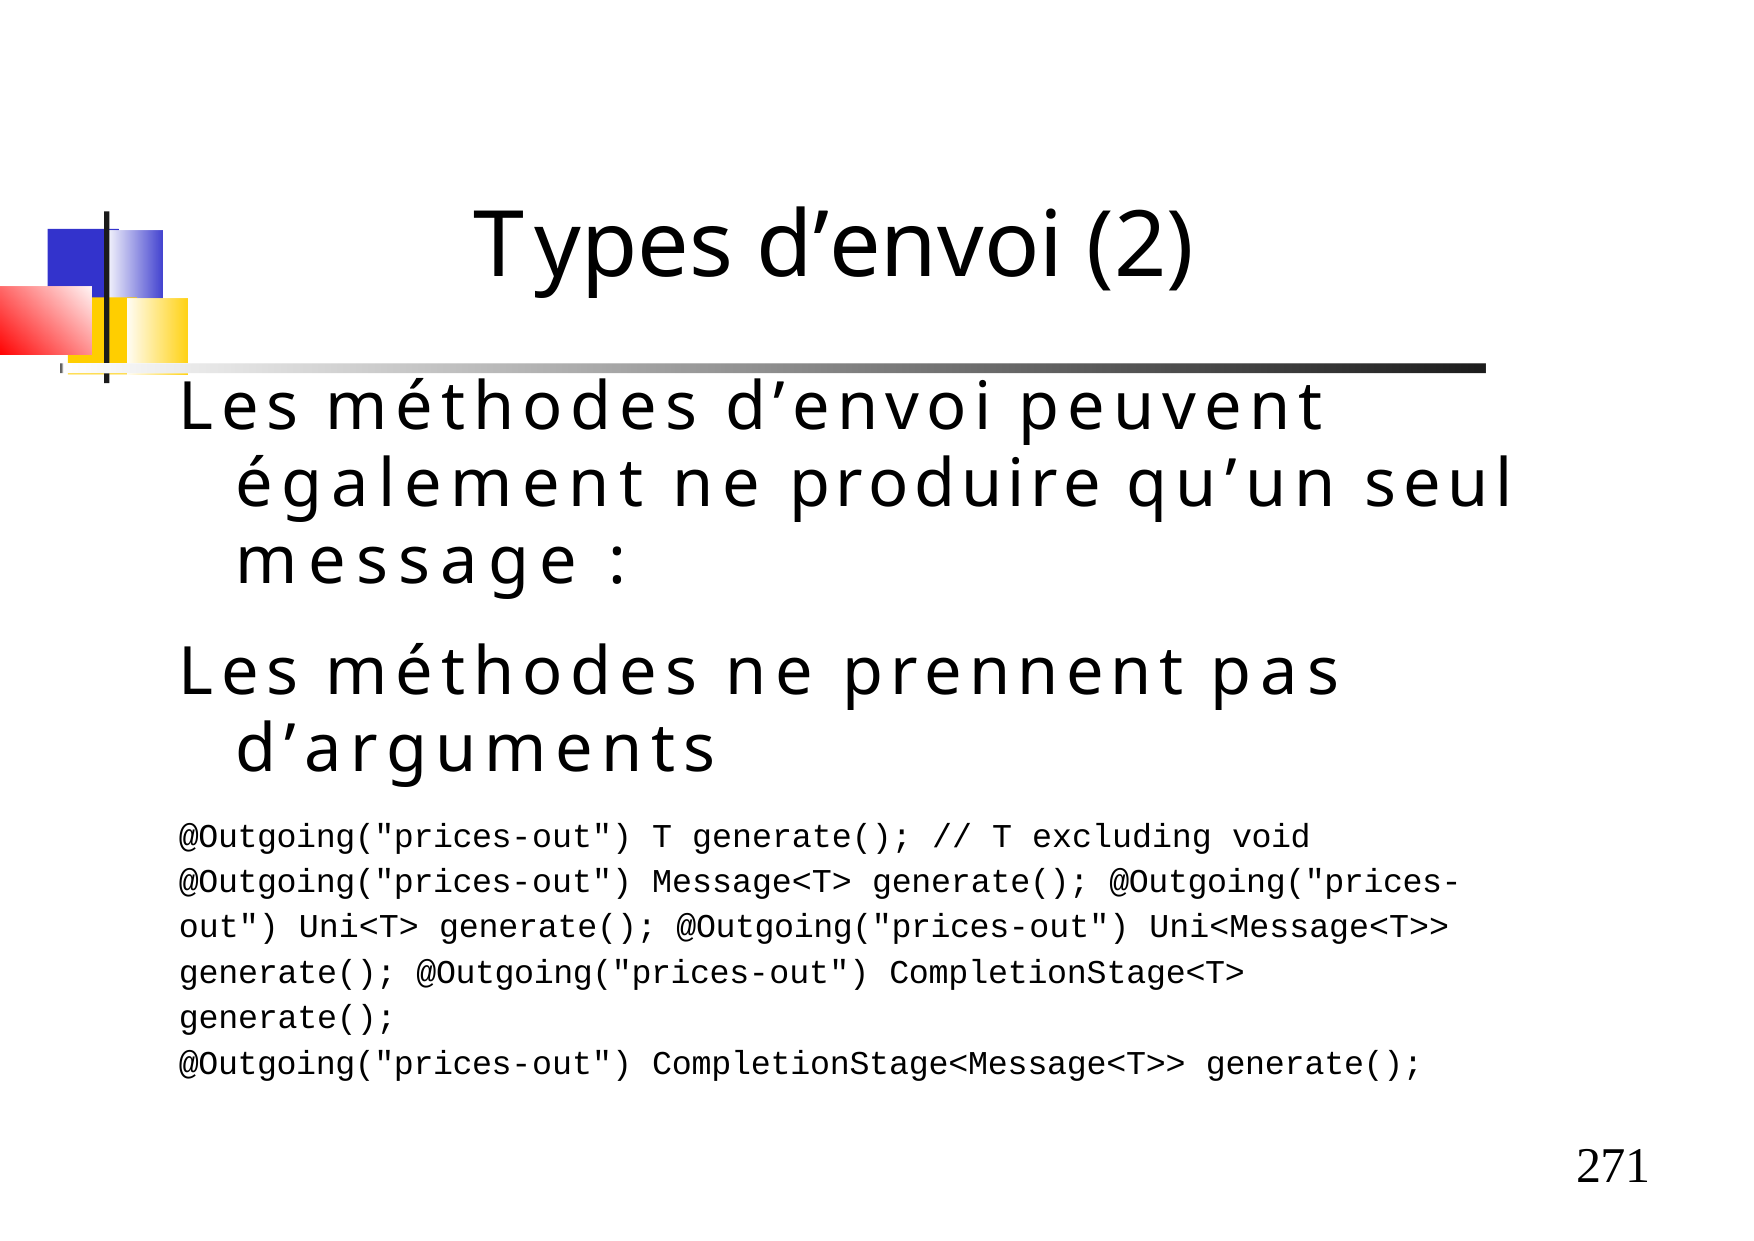

# Types d’envoi (2)
Les méthodes d’envoi peuvent également ne produire qu’un seul message :
Les méthodes ne prennent pas d’arguments
@Outgoing("prices-out") T generate(); // T excluding void @Outgoing("prices-out") Message<T> generate(); @Outgoing("prices-out") Uni<T> generate(); @Outgoing("prices-out") Uni<Message<T>> generate(); @Outgoing("prices-out") CompletionStage<T> generate();
@Outgoing("prices-out") CompletionStage<Message<T>> generate();
271